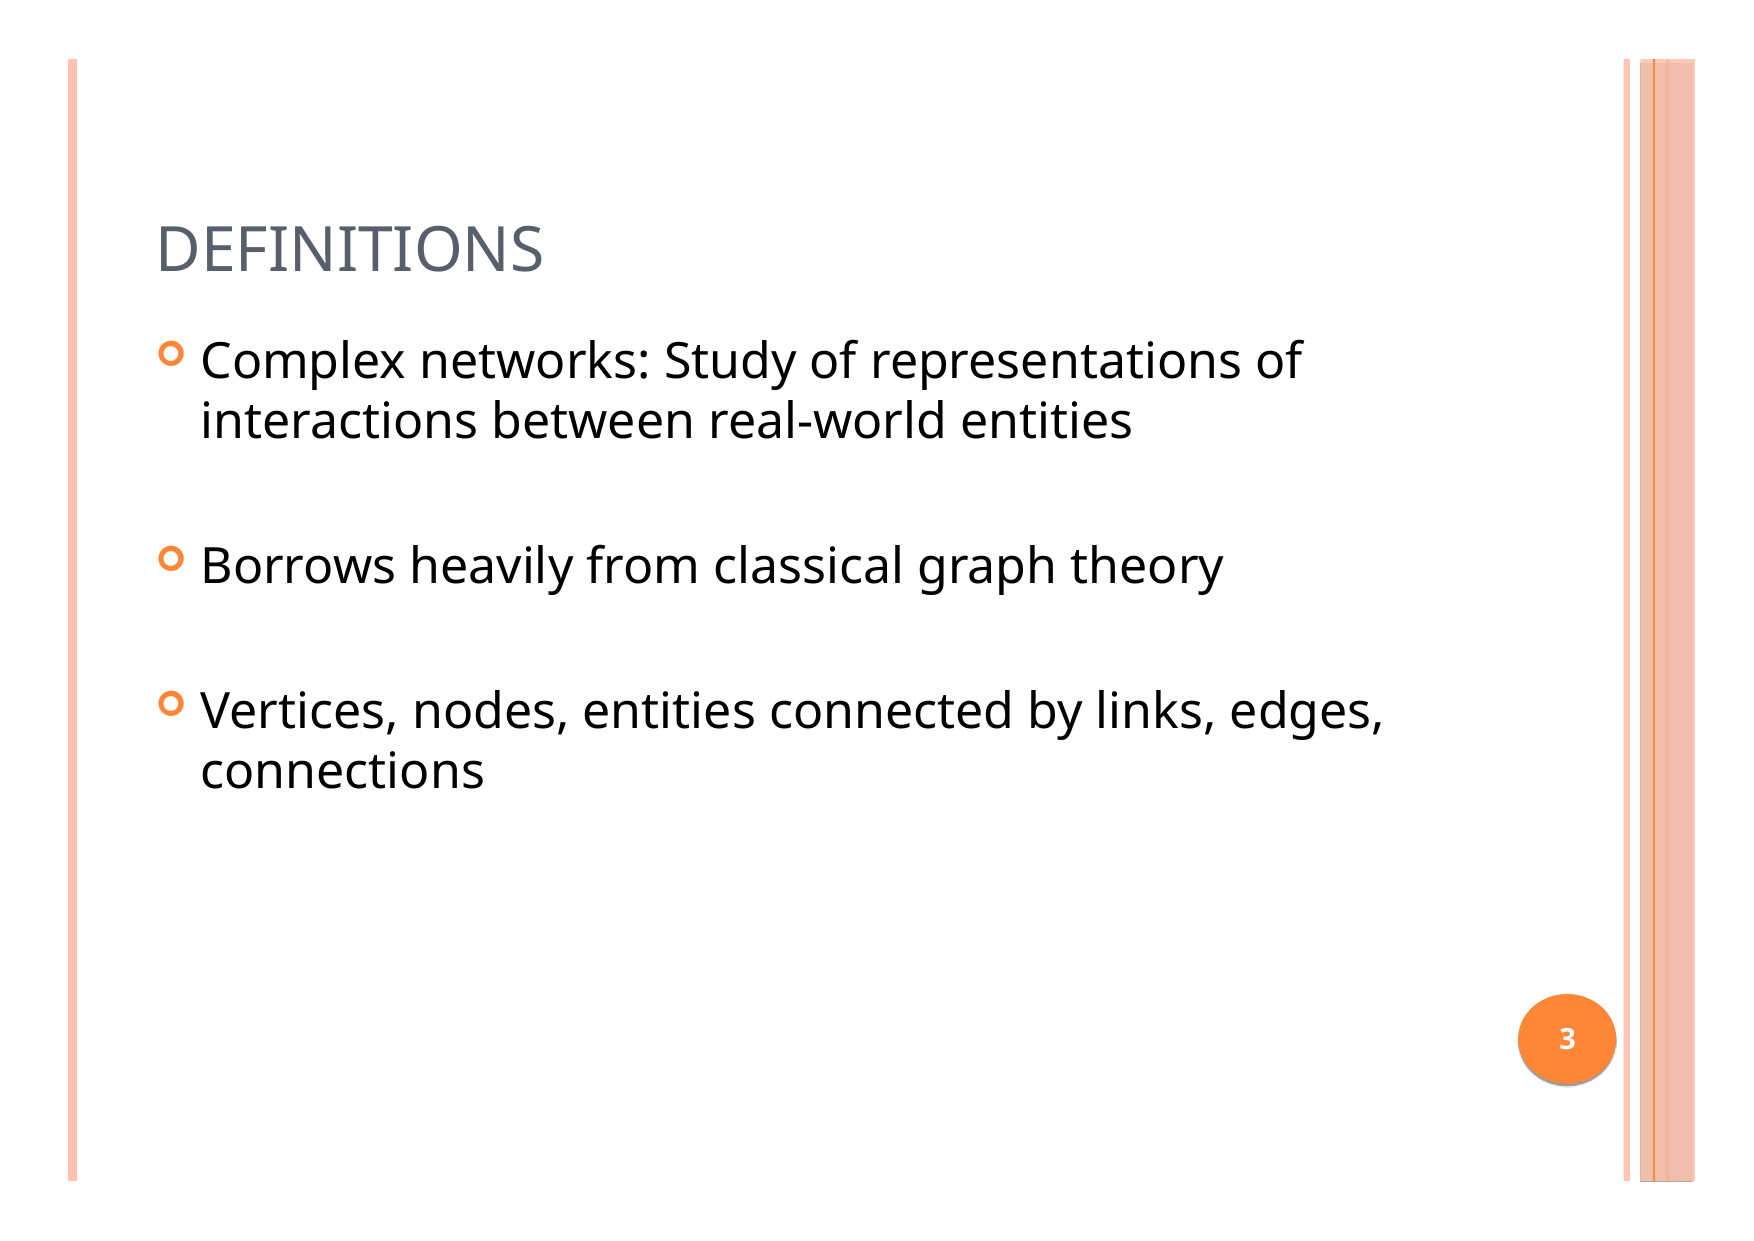

# Definitions
Complex networks: Study of representations of interactions between real-world entities
Borrows heavily from classical graph theory
Vertices, nodes, entities connected by links, edges, connections